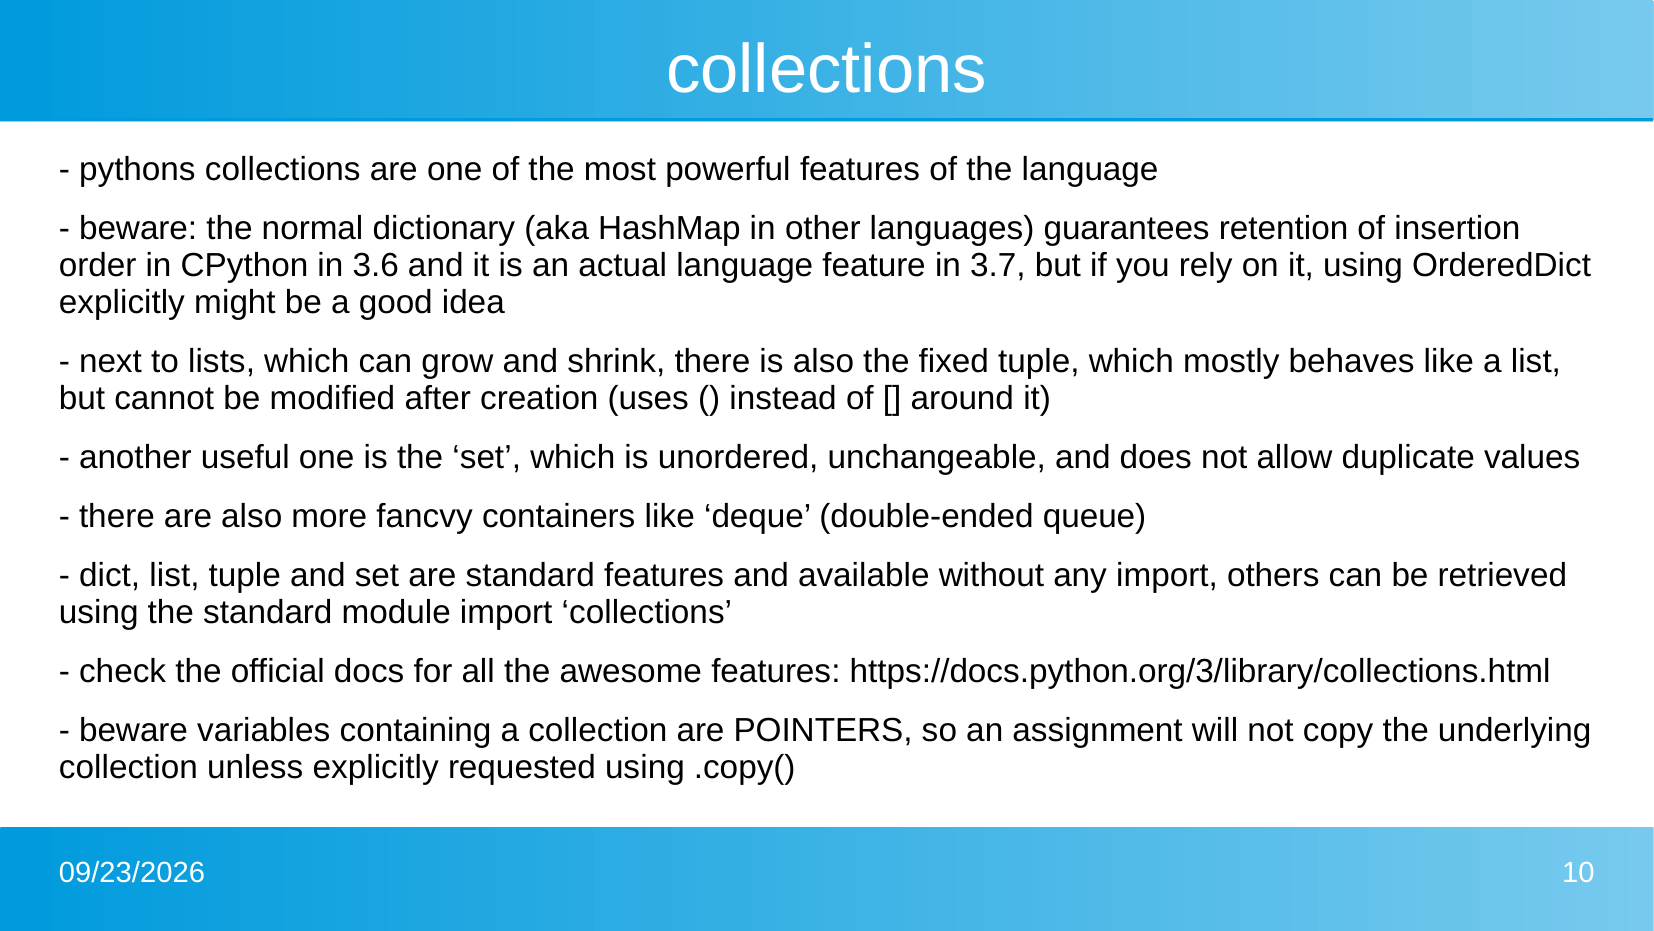

# collections
- pythons collections are one of the most powerful features of the language
- beware: the normal dictionary (aka HashMap in other languages) guarantees retention of insertion order in CPython in 3.6 and it is an actual language feature in 3.7, but if you rely on it, using OrderedDict explicitly might be a good idea
- next to lists, which can grow and shrink, there is also the fixed tuple, which mostly behaves like a list, but cannot be modified after creation (uses () instead of [] around it)
- another useful one is the ‘set’, which is unordered, unchangeable, and does not allow duplicate values
- there are also more fancvy containers like ‘deque’ (double-ended queue)
- dict, list, tuple and set are standard features and available without any import, others can be retrieved using the standard module import ‘collections’
- check the official docs for all the awesome features: https://docs.python.org/3/library/collections.html
- beware variables containing a collection are POINTERS, so an assignment will not copy the underlying collection unless explicitly requested using .copy()
10